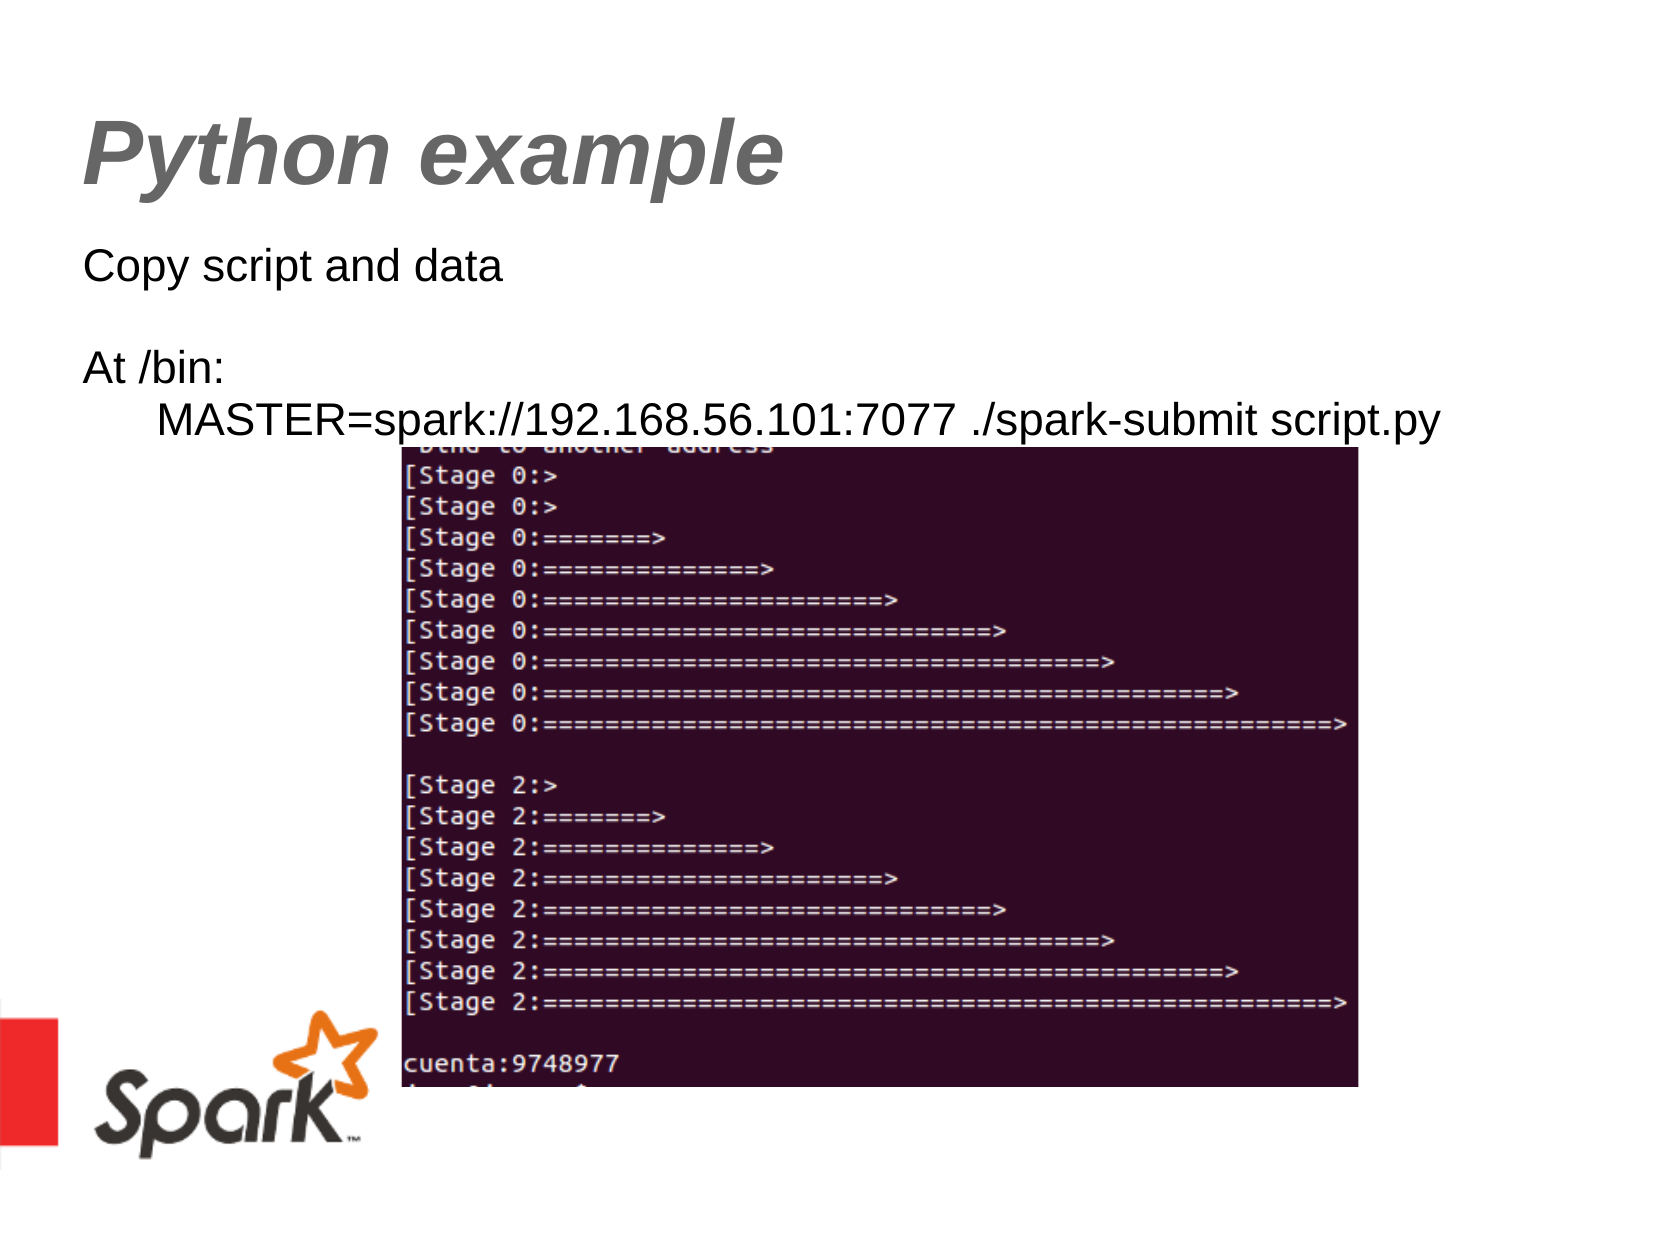

# Python example
Copy script and data
At /bin:
	MASTER=spark://192.168.56.101:7077 ./spark-submit script.py